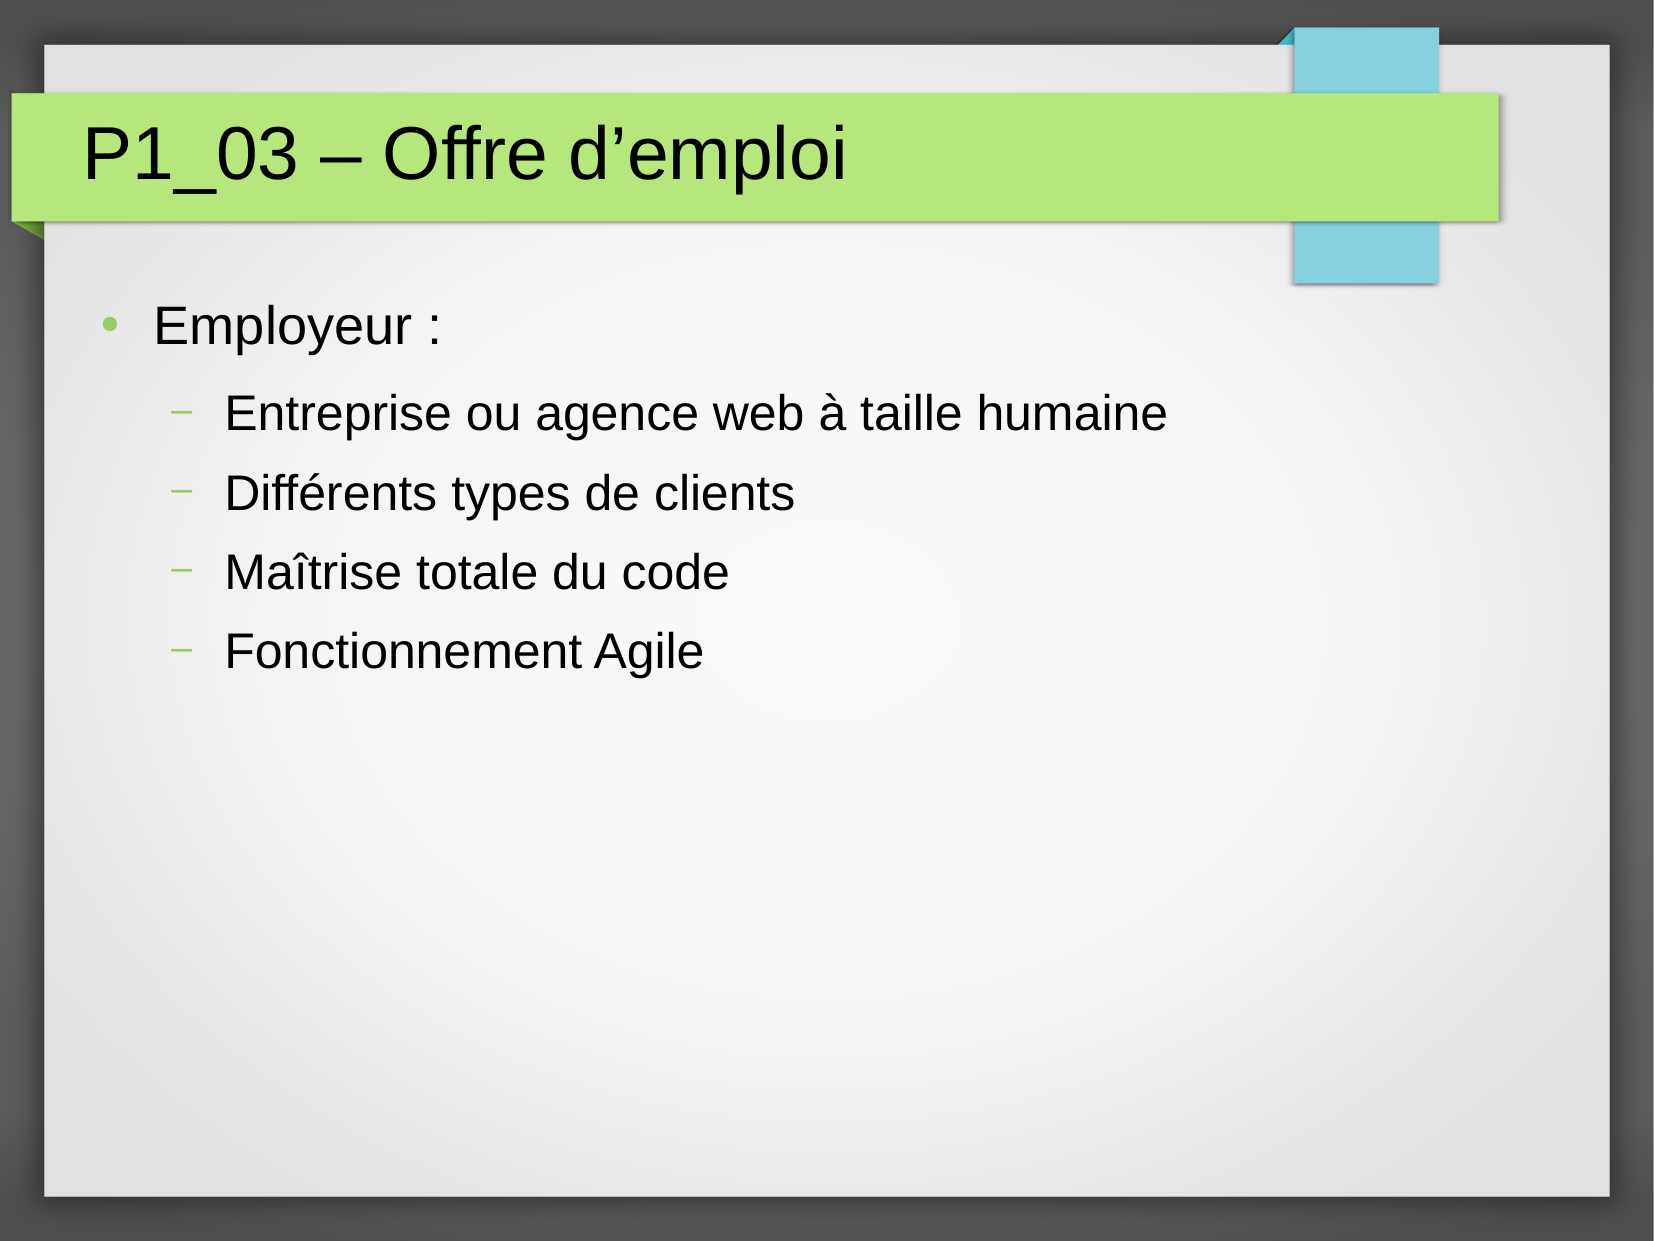

# P1_03 – Offre d’emploi
Employeur :
Entreprise ou agence web à taille humaine
Différents types de clients
Maîtrise totale du code
Fonctionnement Agile